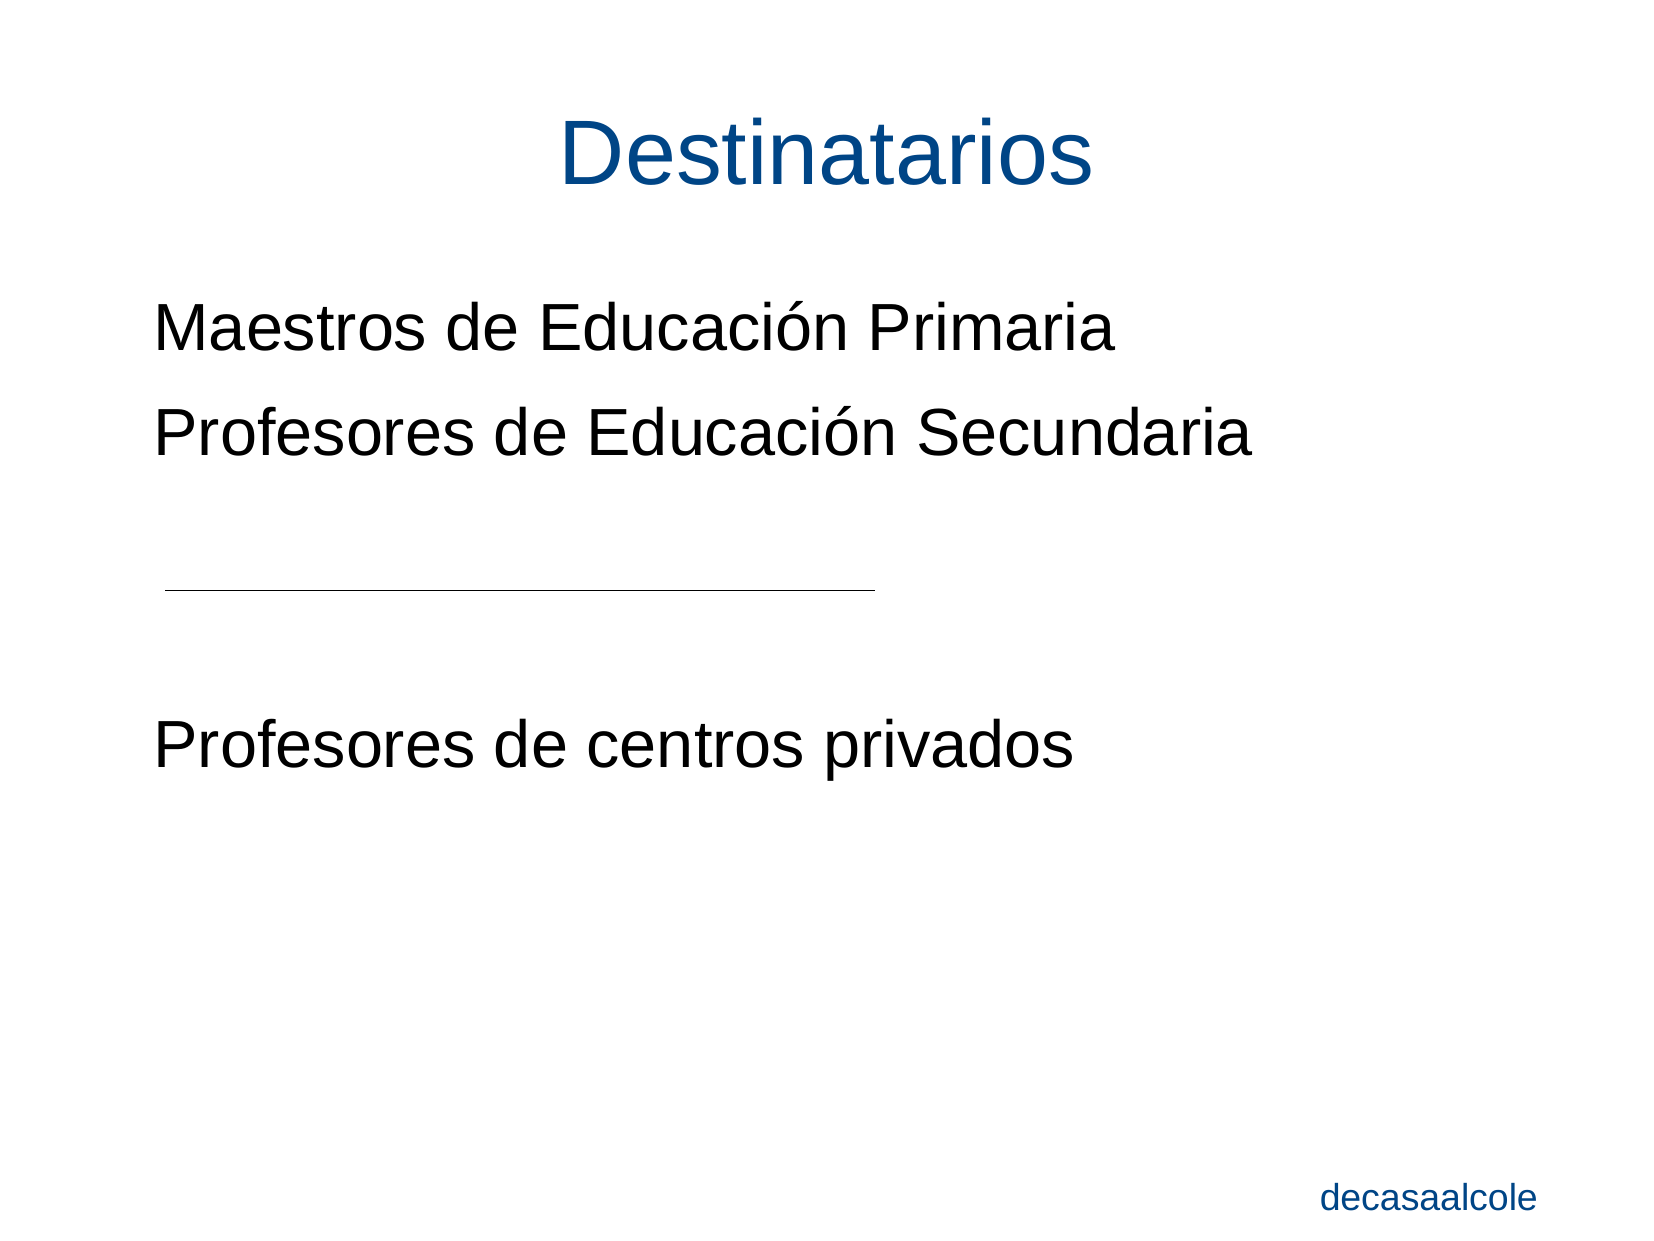

# Destinatarios
Maestros de Educación Primaria
Profesores de Educación Secundaria
Profesores de centros privados
decasaalcole